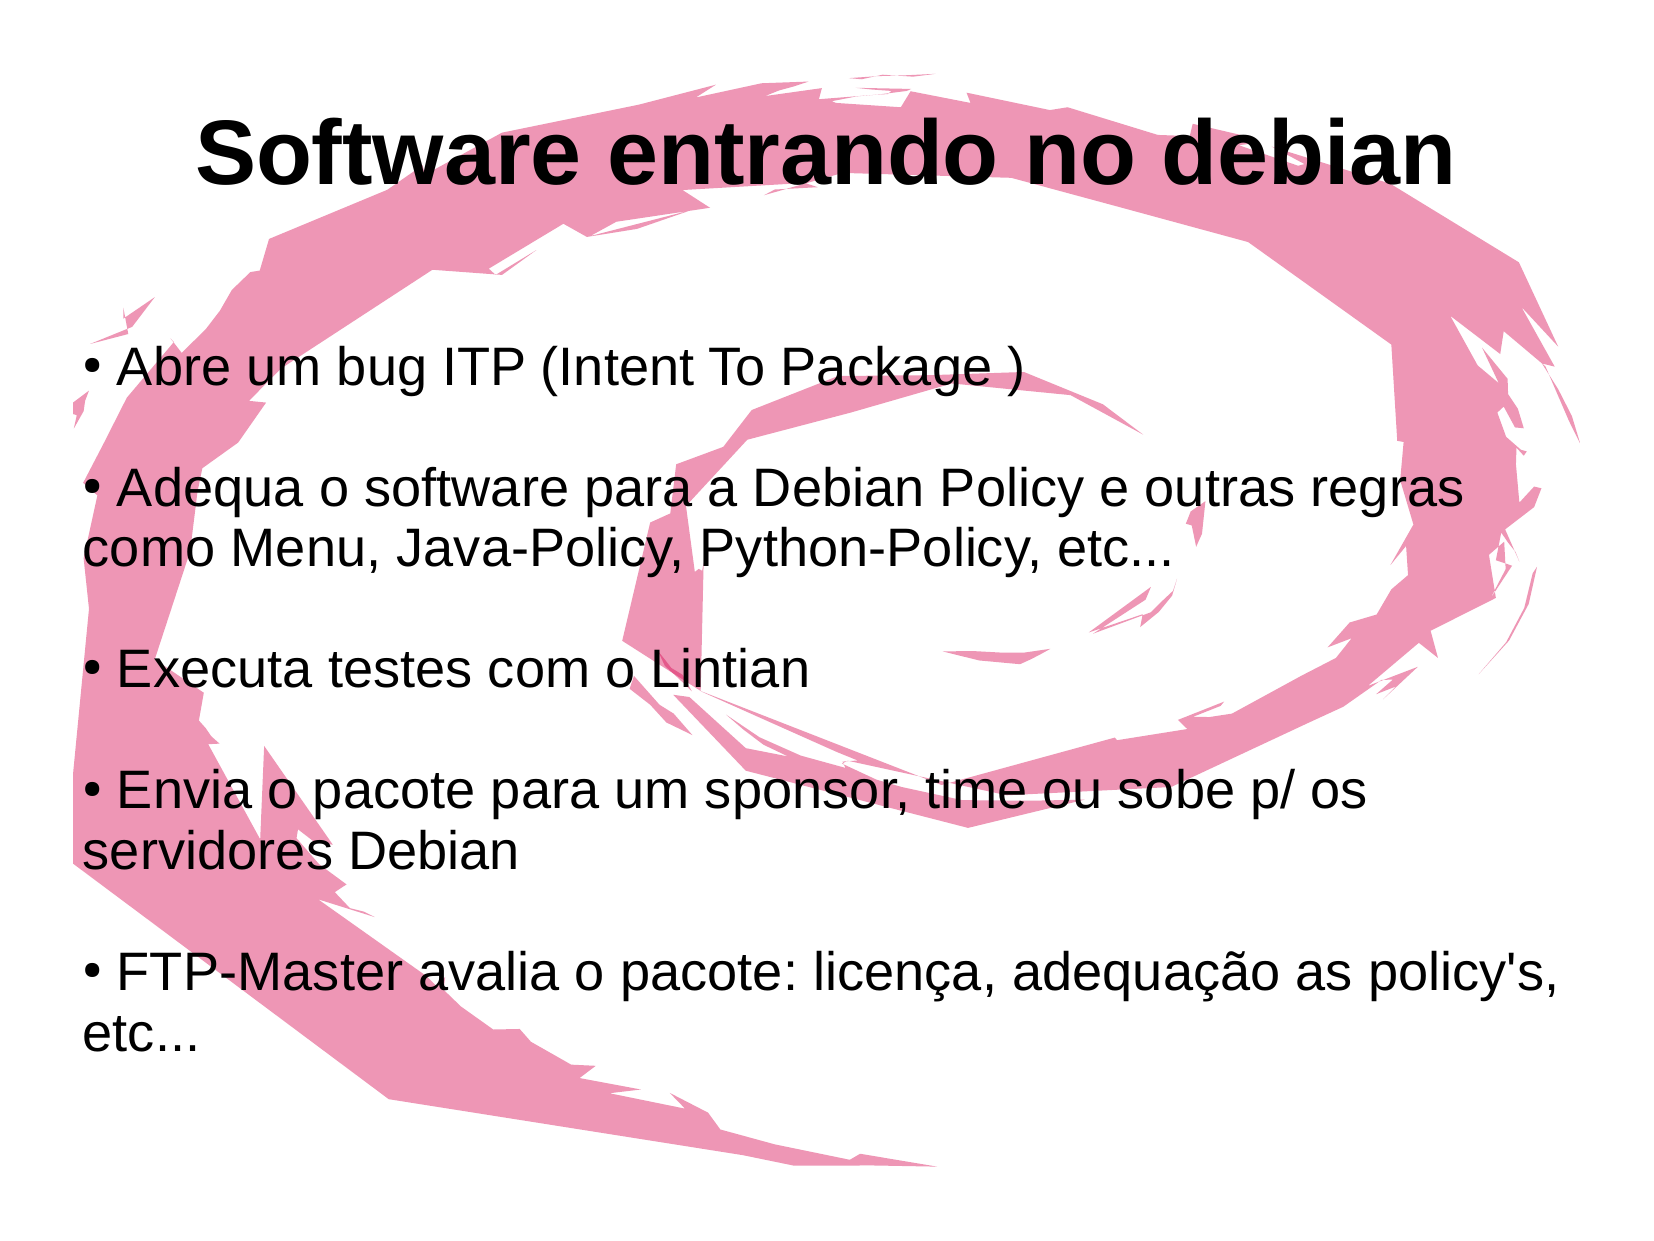

# Software entrando no debian
 Abre um bug ITP (Intent To Package )
 Adequa o software para a Debian Policy e outras regras como Menu, Java-Policy, Python-Policy, etc...
 Executa testes com o Lintian
 Envia o pacote para um sponsor, time ou sobe p/ os servidores Debian
 FTP-Master avalia o pacote: licença, adequação as policy's, etc...